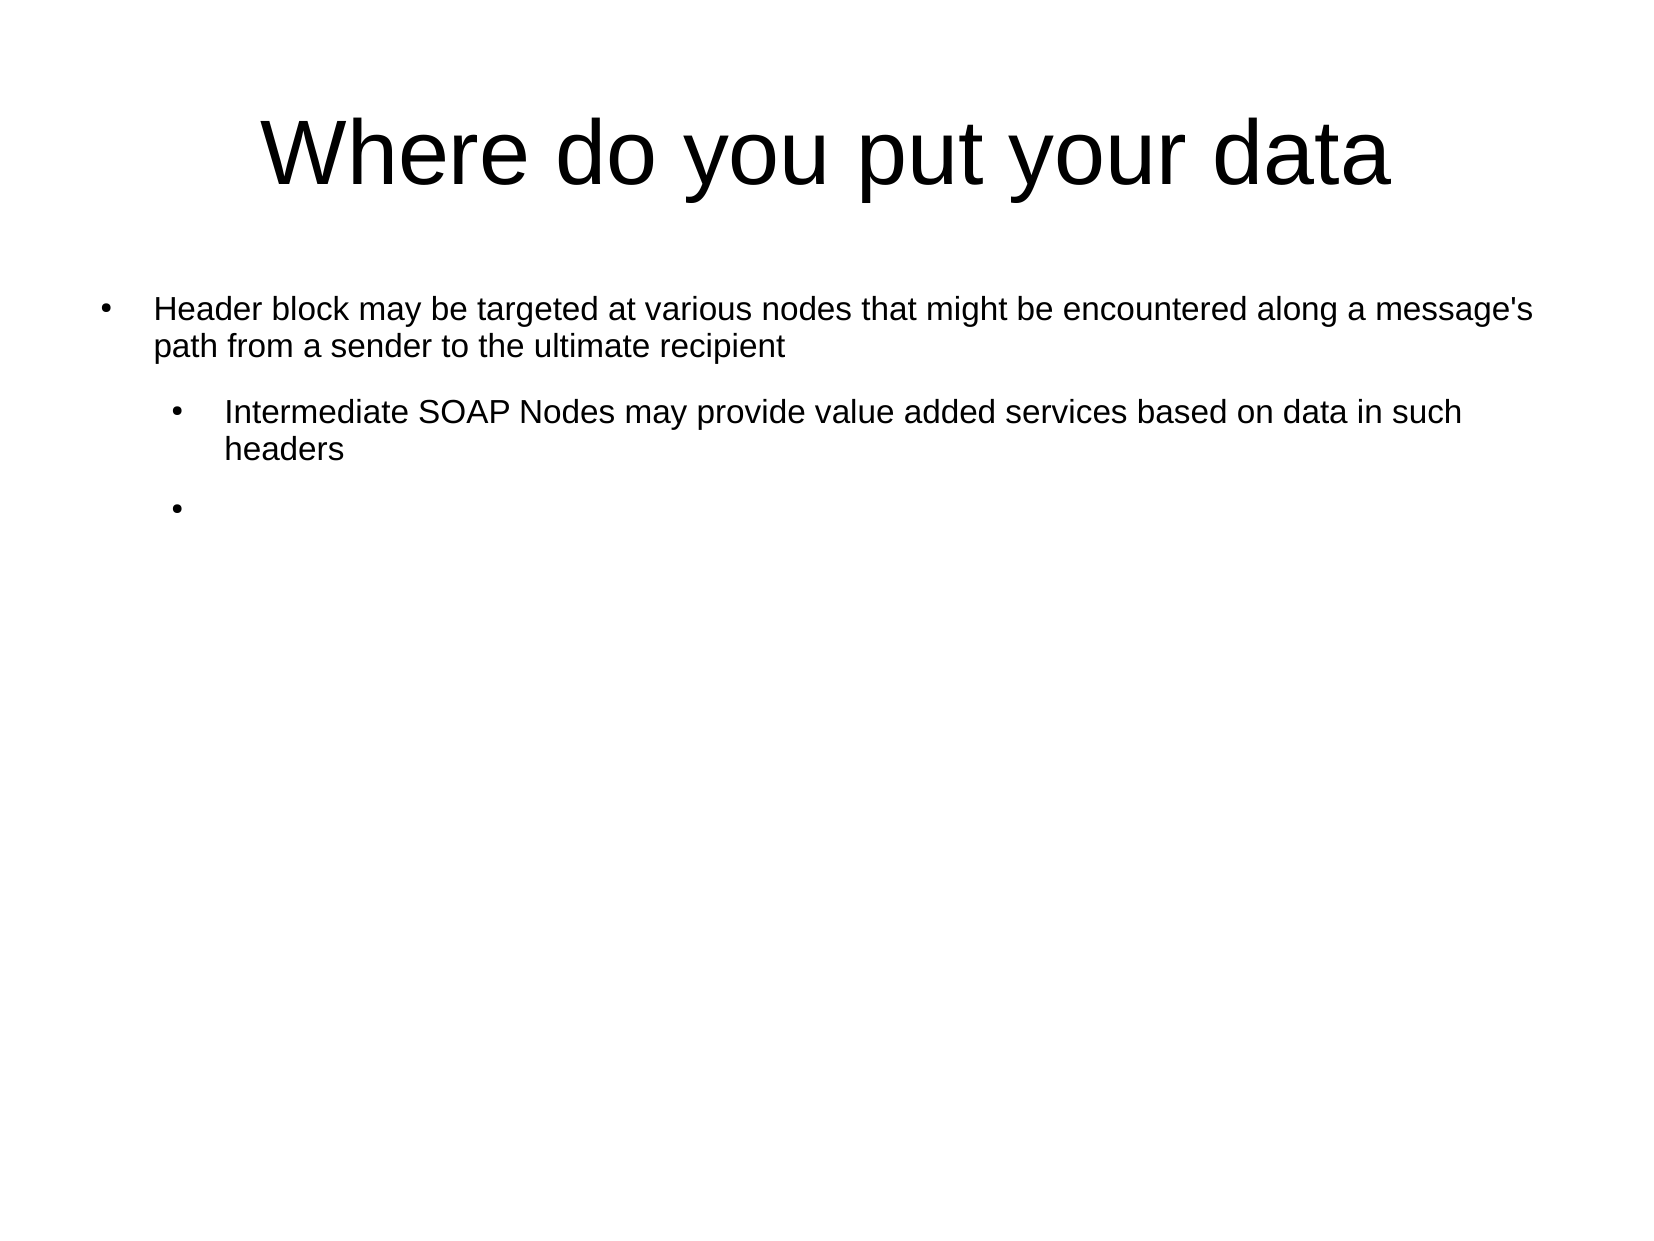

# Where do you put your data
Header block may be targeted at various nodes that might be encountered along a message's path from a sender to the ultimate recipient
Intermediate SOAP Nodes may provide value added services based on data in such headers